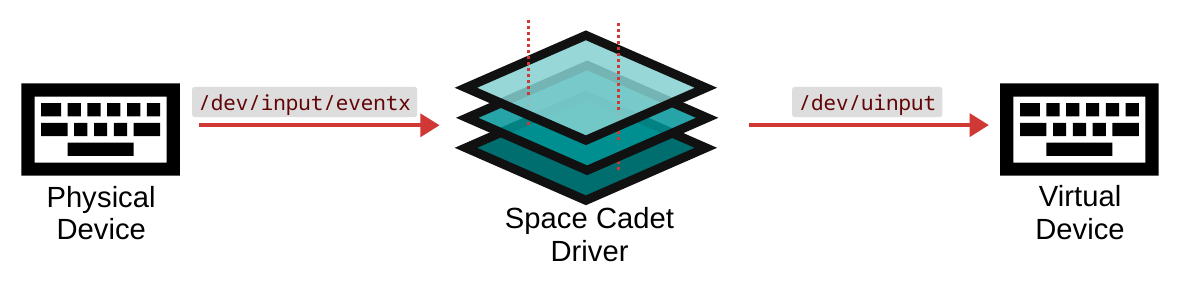

/dev/input/eventx
/dev/uinput
Virtual
Device
Physical
Device
Space Cadet
Driver